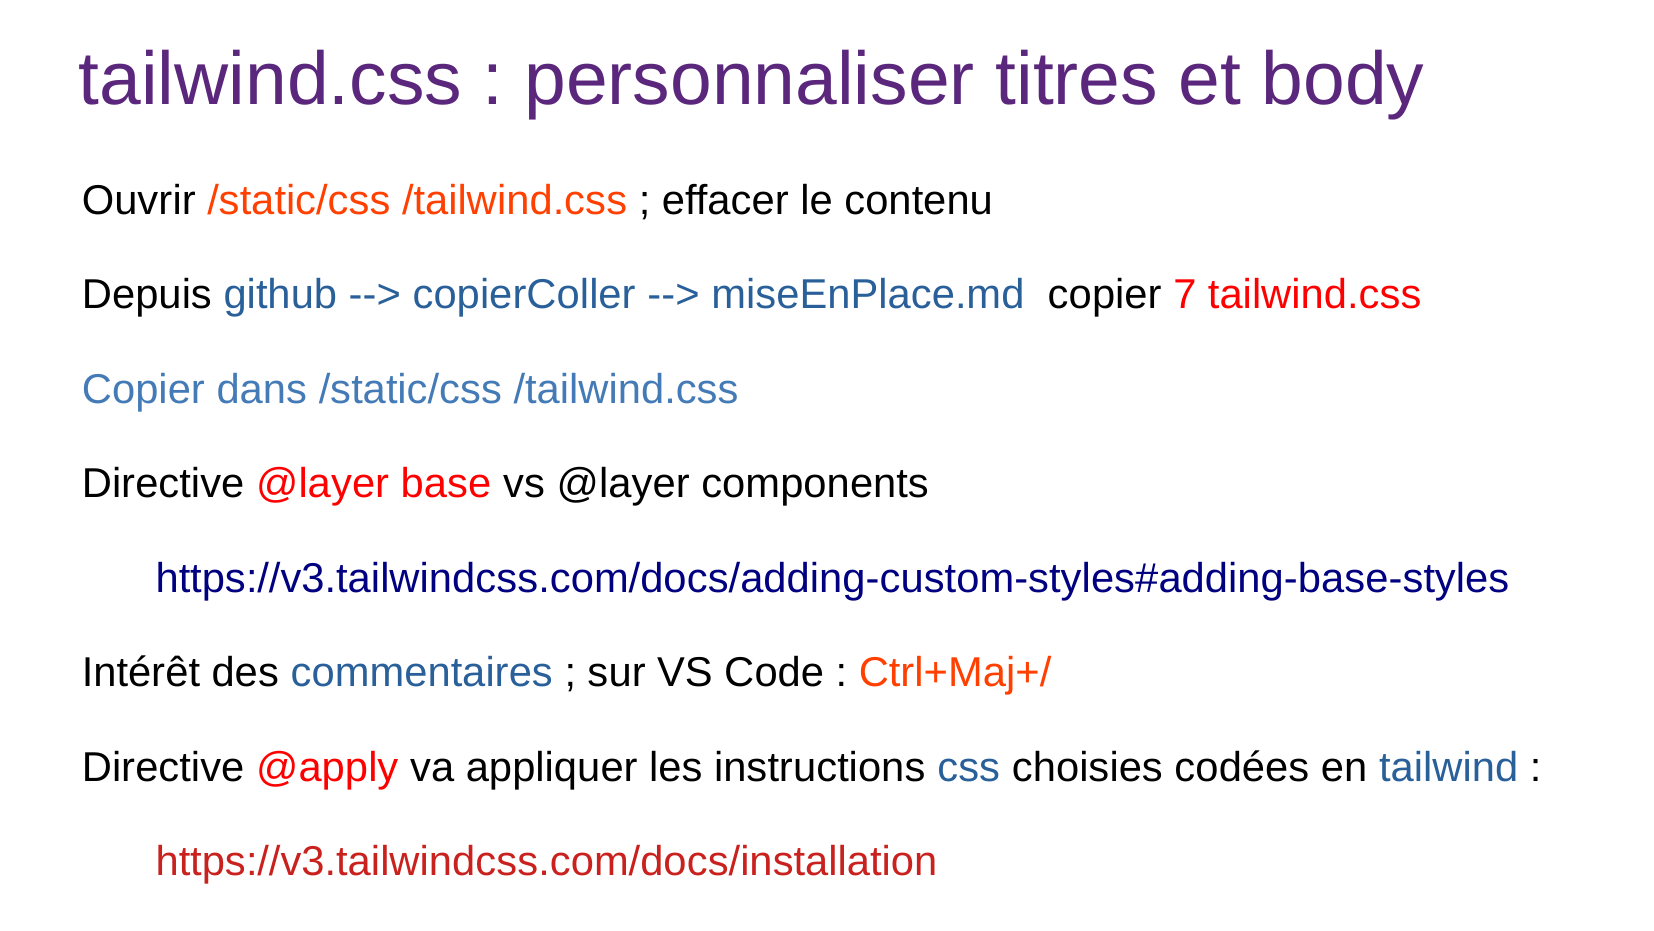

# tailwind.css : personnaliser titres et body
Ouvrir /static/css /tailwind.css ; effacer le contenu
Depuis github --> copierColler --> miseEnPlace.md copier 7 tailwind.css
Copier dans /static/css /tailwind.css
Directive @layer base vs @layer components
	https://v3.tailwindcss.com/docs/adding-custom-styles#adding-base-styles
Intérêt des commentaires ; sur VS Code : Ctrl+Maj+/
Directive @apply va appliquer les instructions css choisies codées en tailwind :
	https://v3.tailwindcss.com/docs/installation
Notion de breakpoint